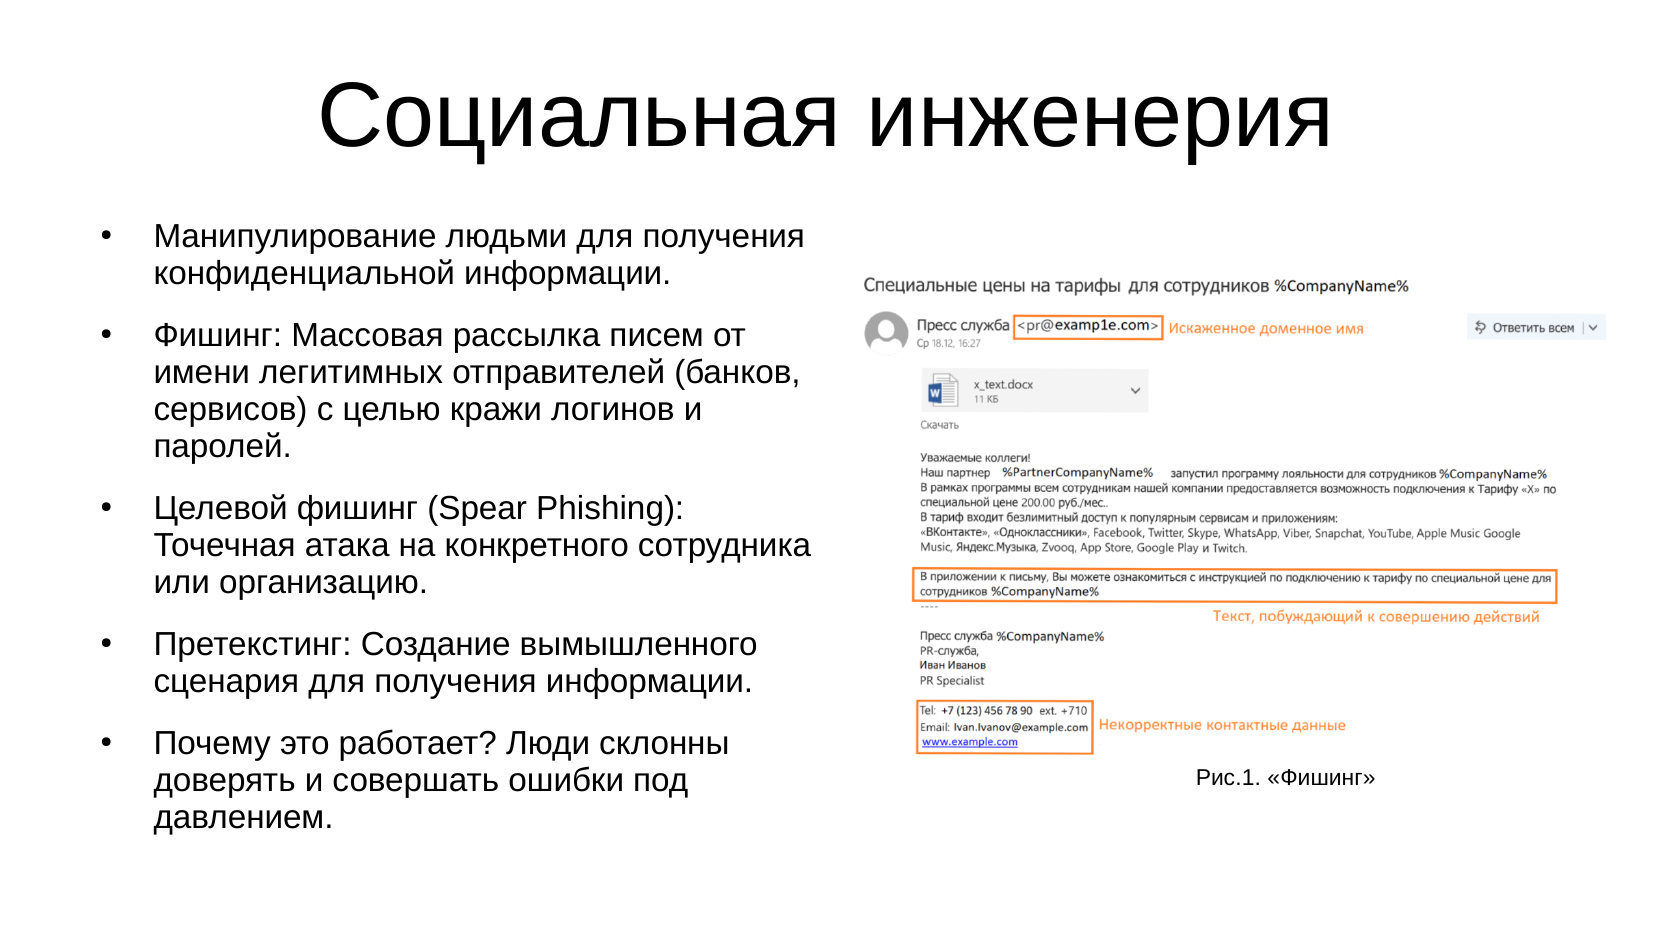

# Социальная инженерия
Манипулирование людьми для получения конфиденциальной информации.
Фишинг: Массовая рассылка писем от имени легитимных отправителей (банков, сервисов) с целью кражи логинов и паролей.
Целевой фишинг (Spear Phishing): Точечная атака на конкретного сотрудника или организацию.
Претекстинг: Создание вымышленного сценария для получения информации.
Почему это работает? Люди склонны доверять и совершать ошибки под давлением.
Рис.1. «Фишинг»